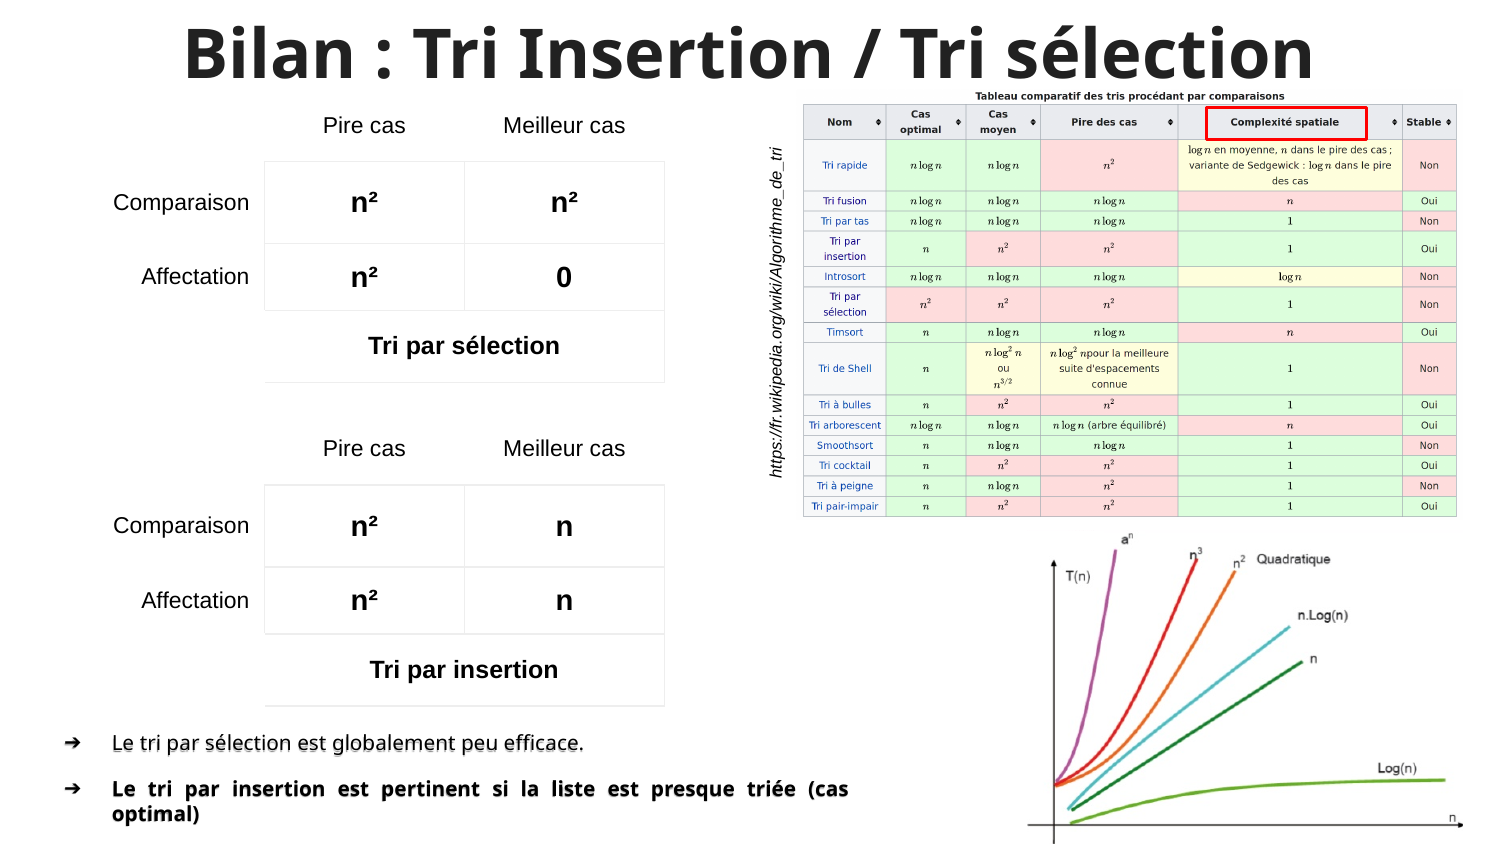

# Bilan : Tri Insertion / Tri sélection
| | Pire cas | Meilleur cas |
| --- | --- | --- |
| Comparaison | n² | n² |
| Affectation | n² | 0 |
| | Tri par sélection | |
https://fr.wikipedia.org/wiki/Algorithme_de_tri
| | Pire cas | Meilleur cas |
| --- | --- | --- |
| Comparaison | n² | n |
| Affectation | n² | n |
| | Tri par insertion | |
Le tri par sélection est globalement peu efficace.
Le tri par insertion est pertinent si la liste est presque triée (cas optimal)